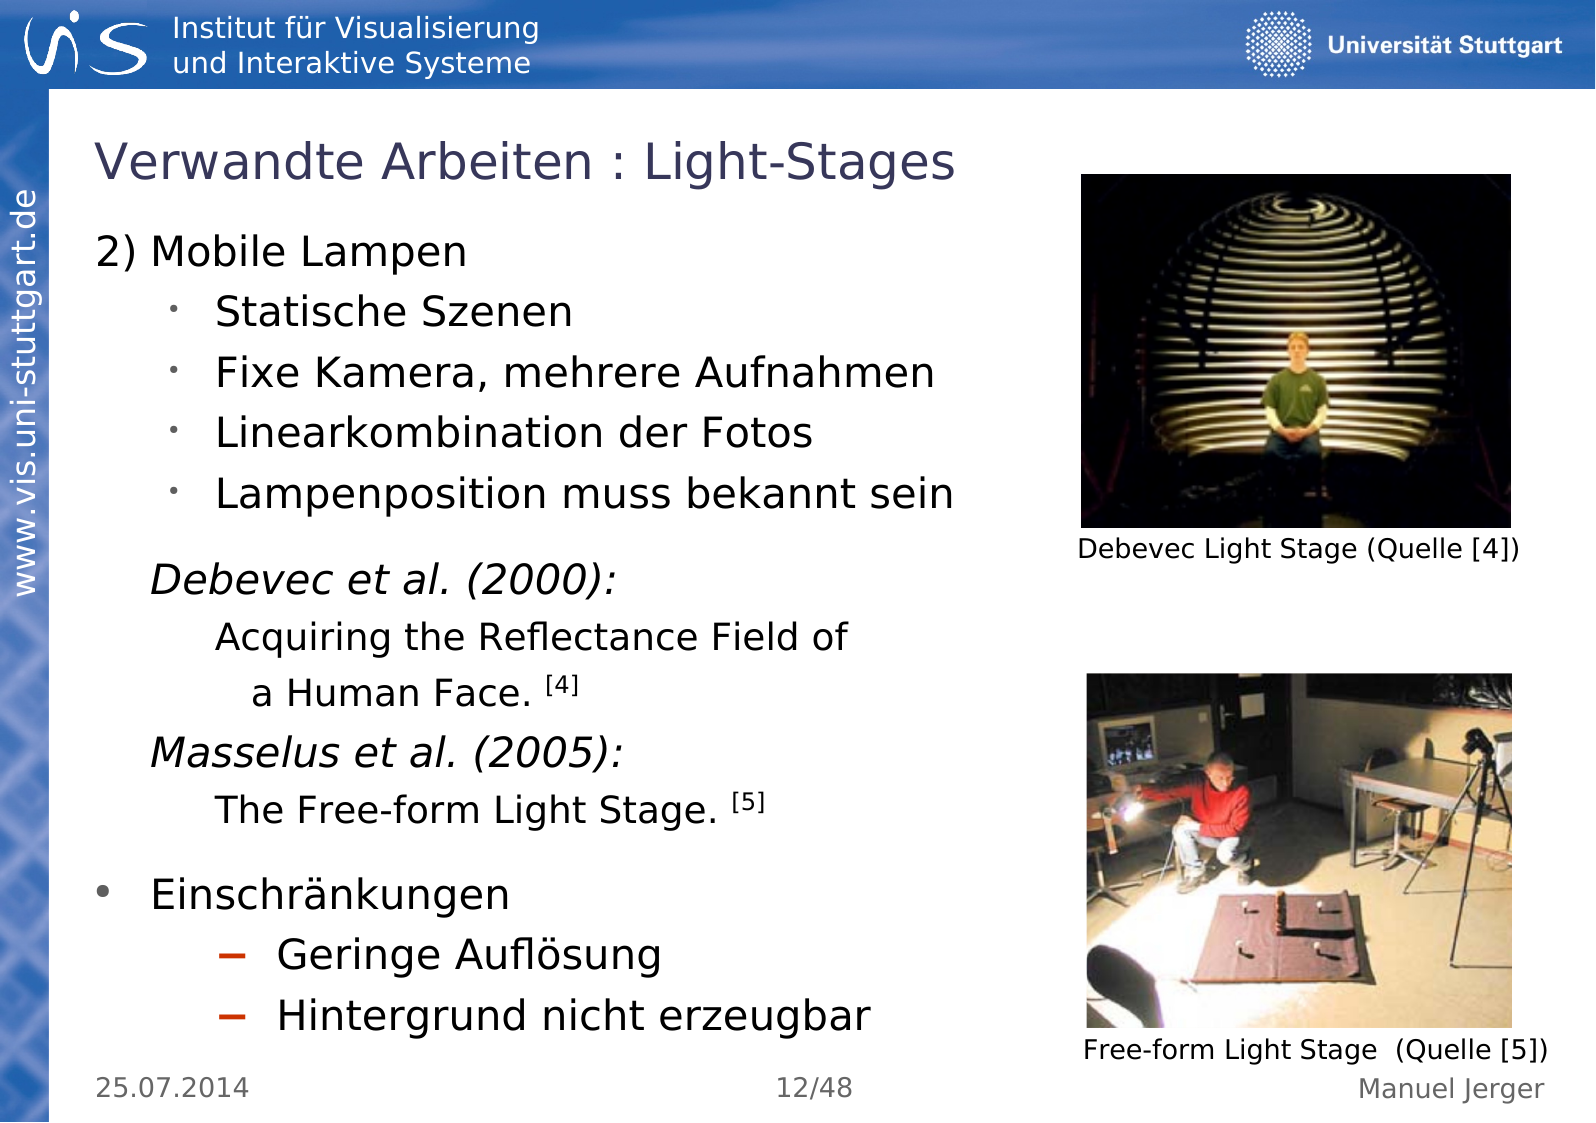

# Verwandte Arbeiten : Light-Stages
Mobile Lampen
Statische Szenen
Fixe Kamera, mehrere Aufnahmen
Linearkombination der Fotos
Lampenposition muss bekannt sein
Debevec et al. (2000):
Acquiring the Reflectance Field of
 a Human Face. [4]
Masselus et al. (2005):
The Free-form Light Stage. [5]
Einschränkungen
− Geringe Auflösung
− Hintergrund nicht erzeugbar
2)
Debevec Light Stage (Quelle [4])
Free-form Light Stage (Quelle [5])